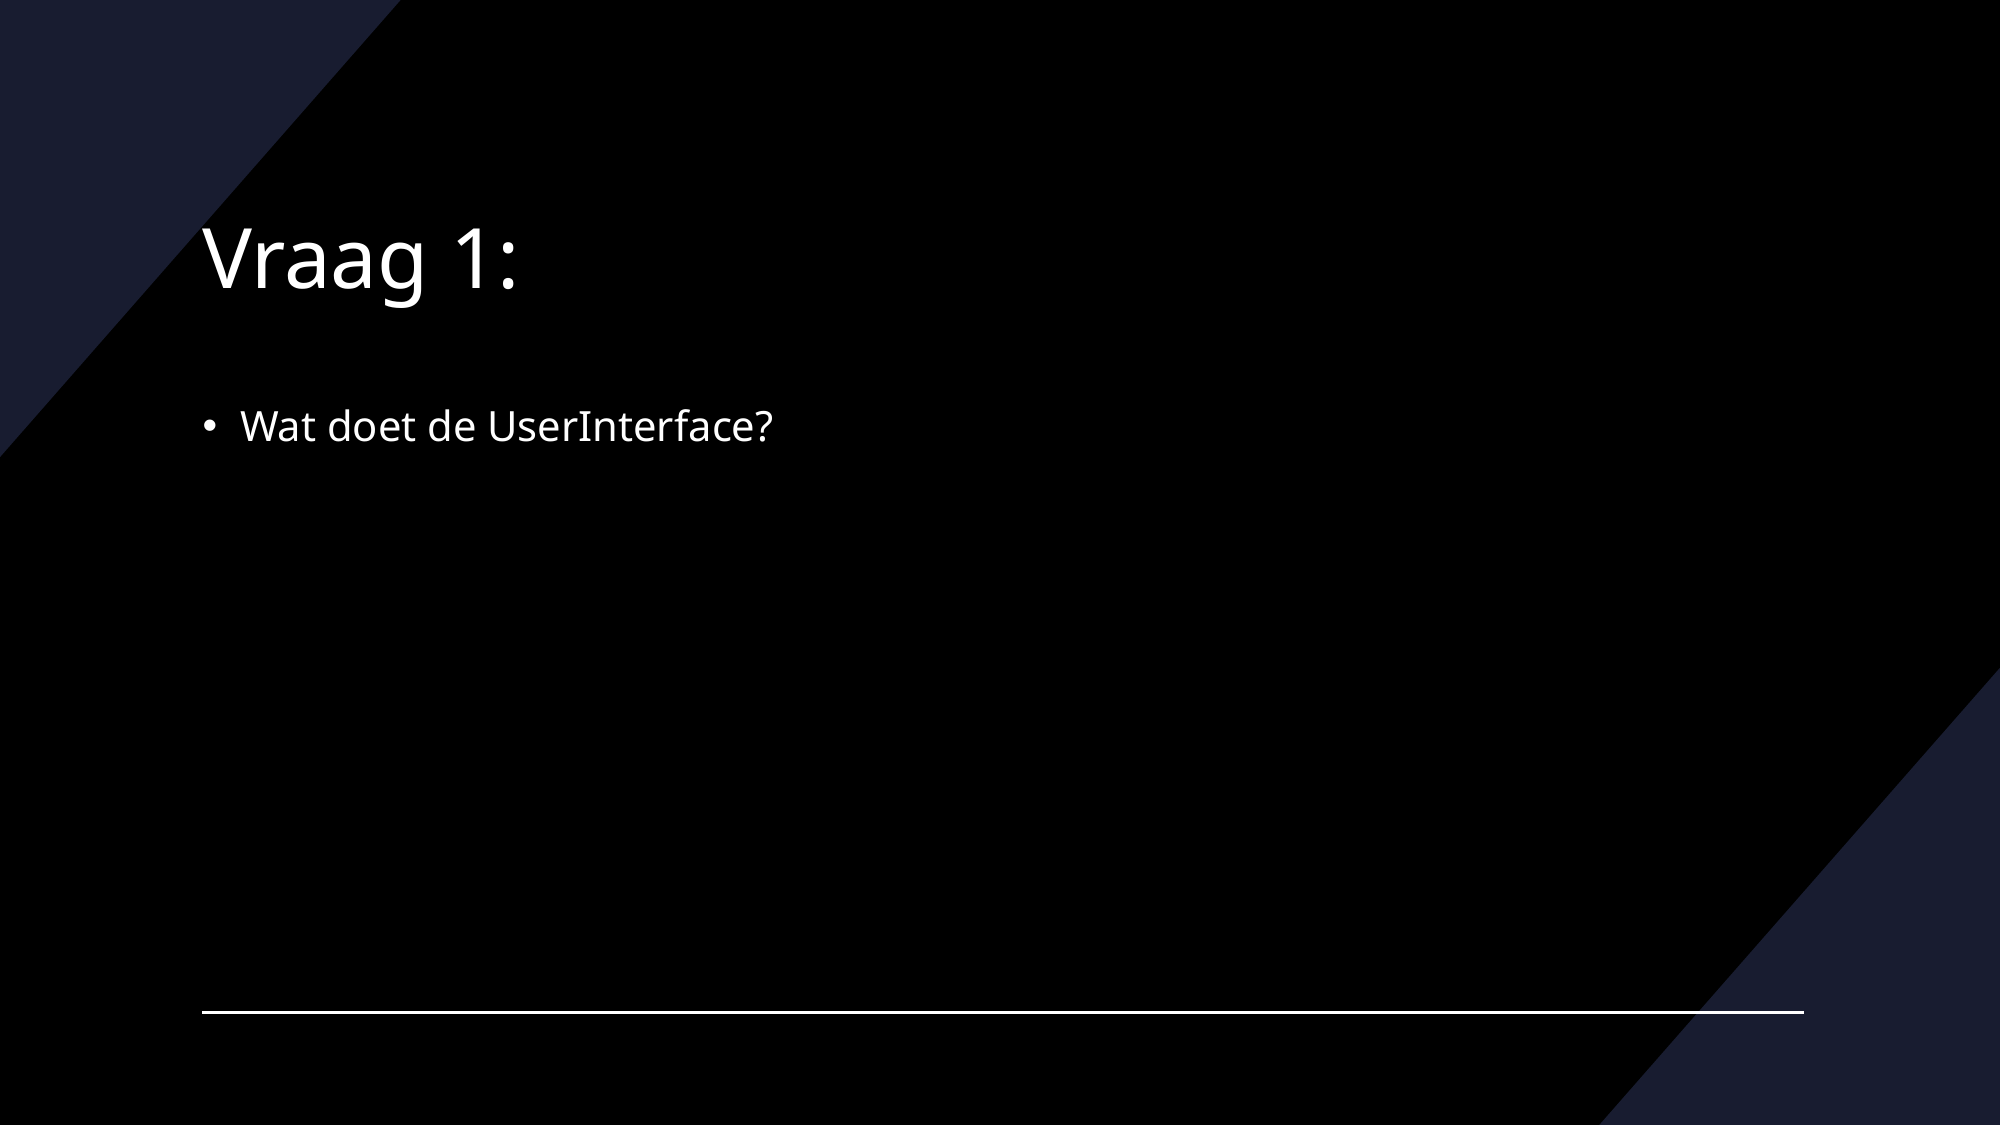

# Vraag 1:
Wat doet de UserInterface?